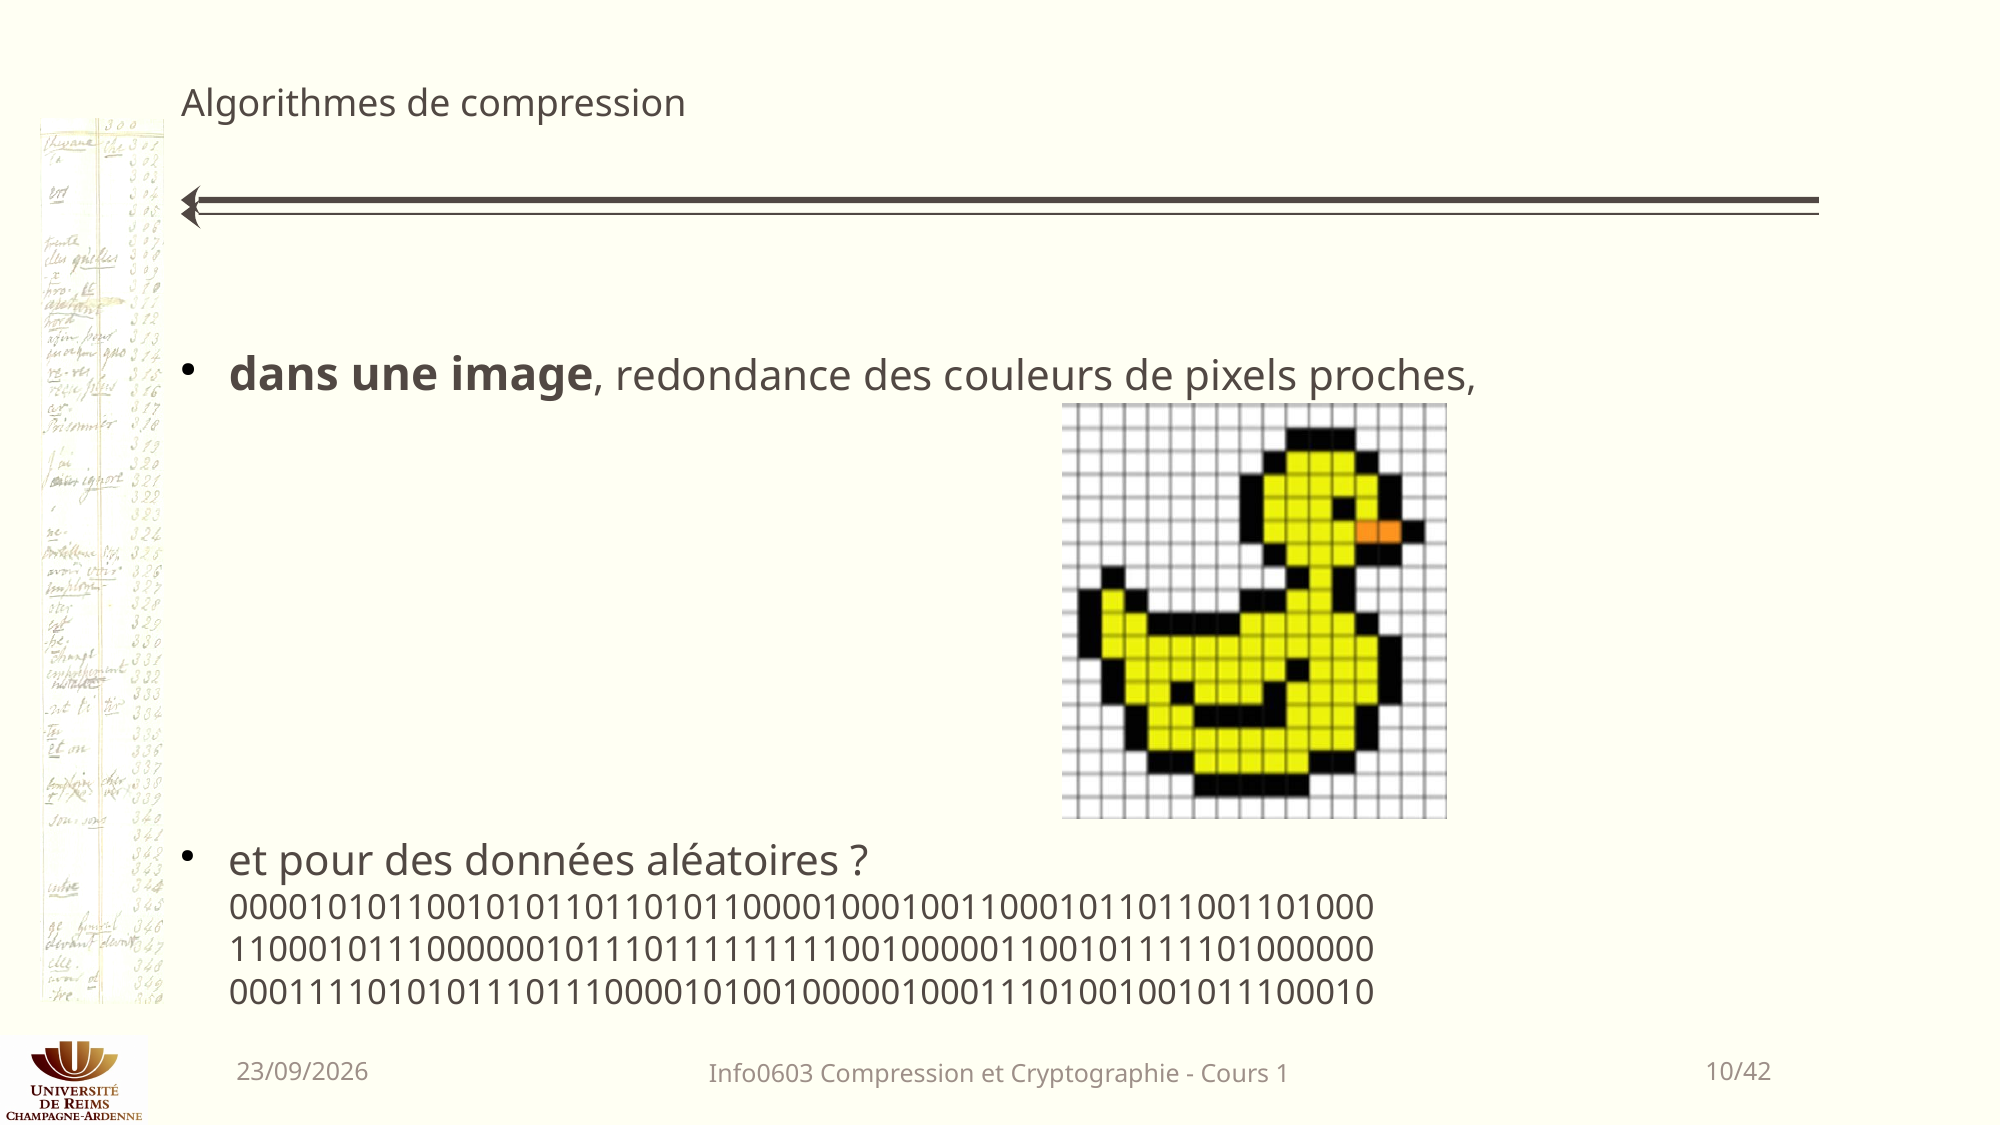

# Algorithmes de compression
dans une image, redondance des couleurs de pixels proches,
et pour des données aléatoires ?
0000101011001010110110101100001000100110001011011001101000
1100010111000000101110111111111001000001100101111101000000
0001111010101110111000010100100000100011101001001011100010